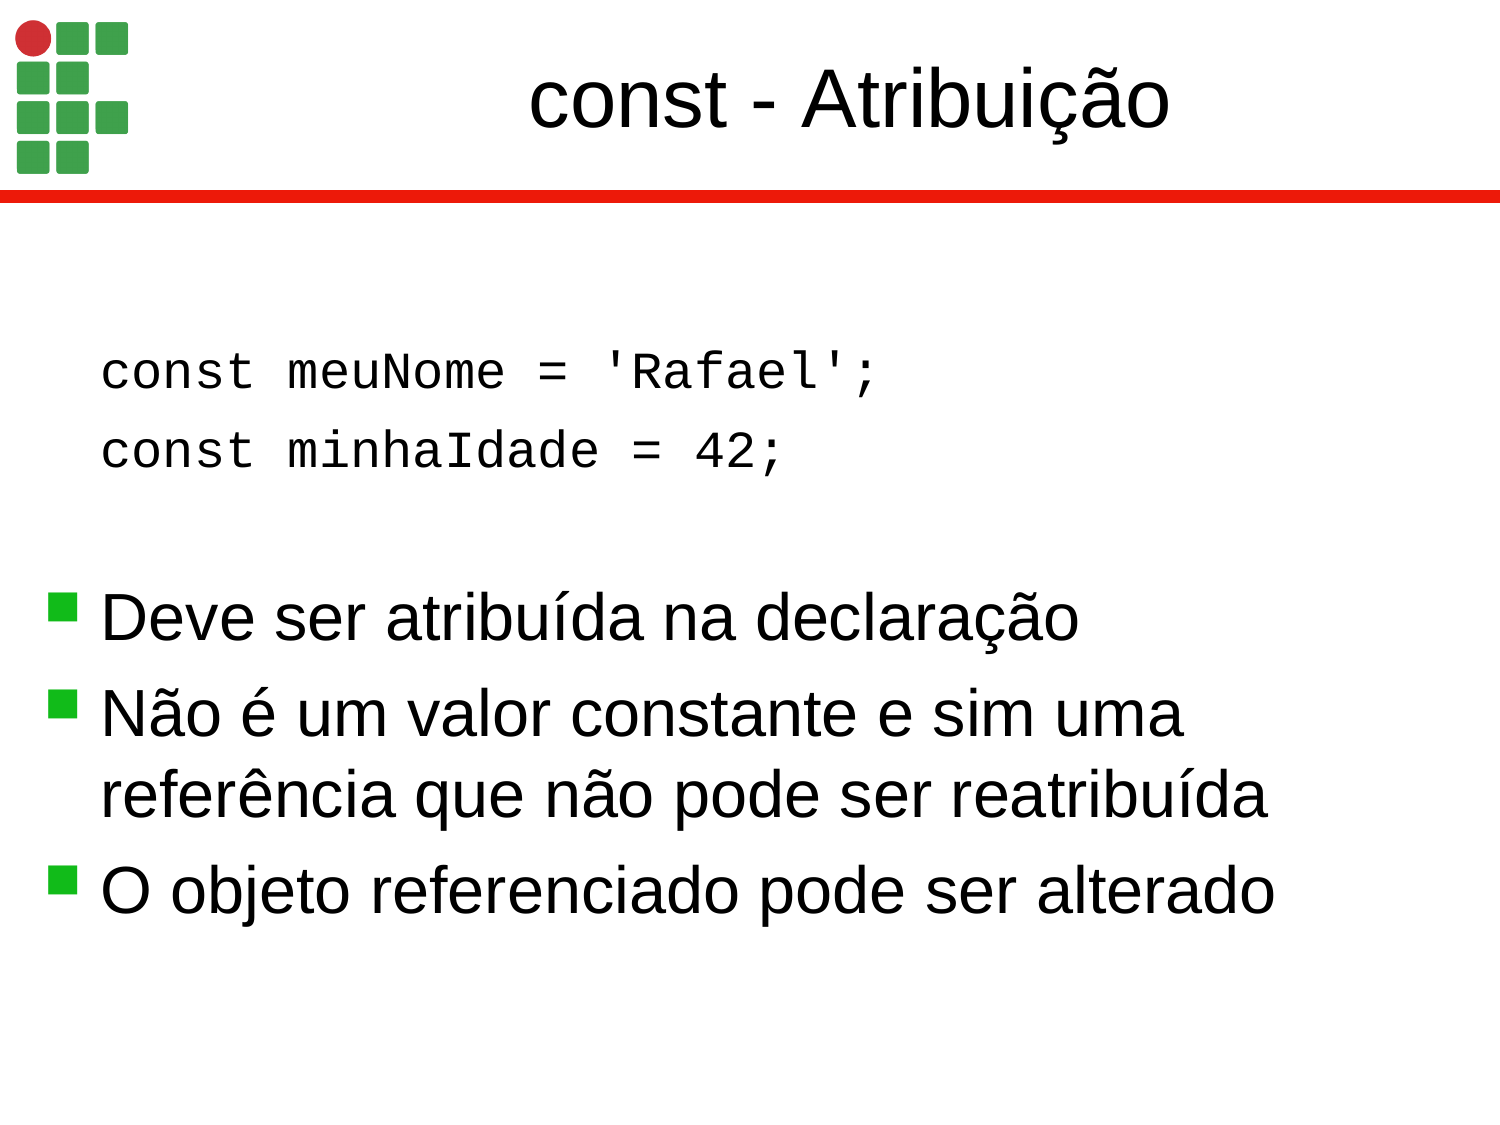

# const - Atribuição
const meuNome = 'Rafael';
const minhaIdade = 42;
Deve ser atribuída na declaração
Não é um valor constante e sim uma referência que não pode ser reatribuída
O objeto referenciado pode ser alterado